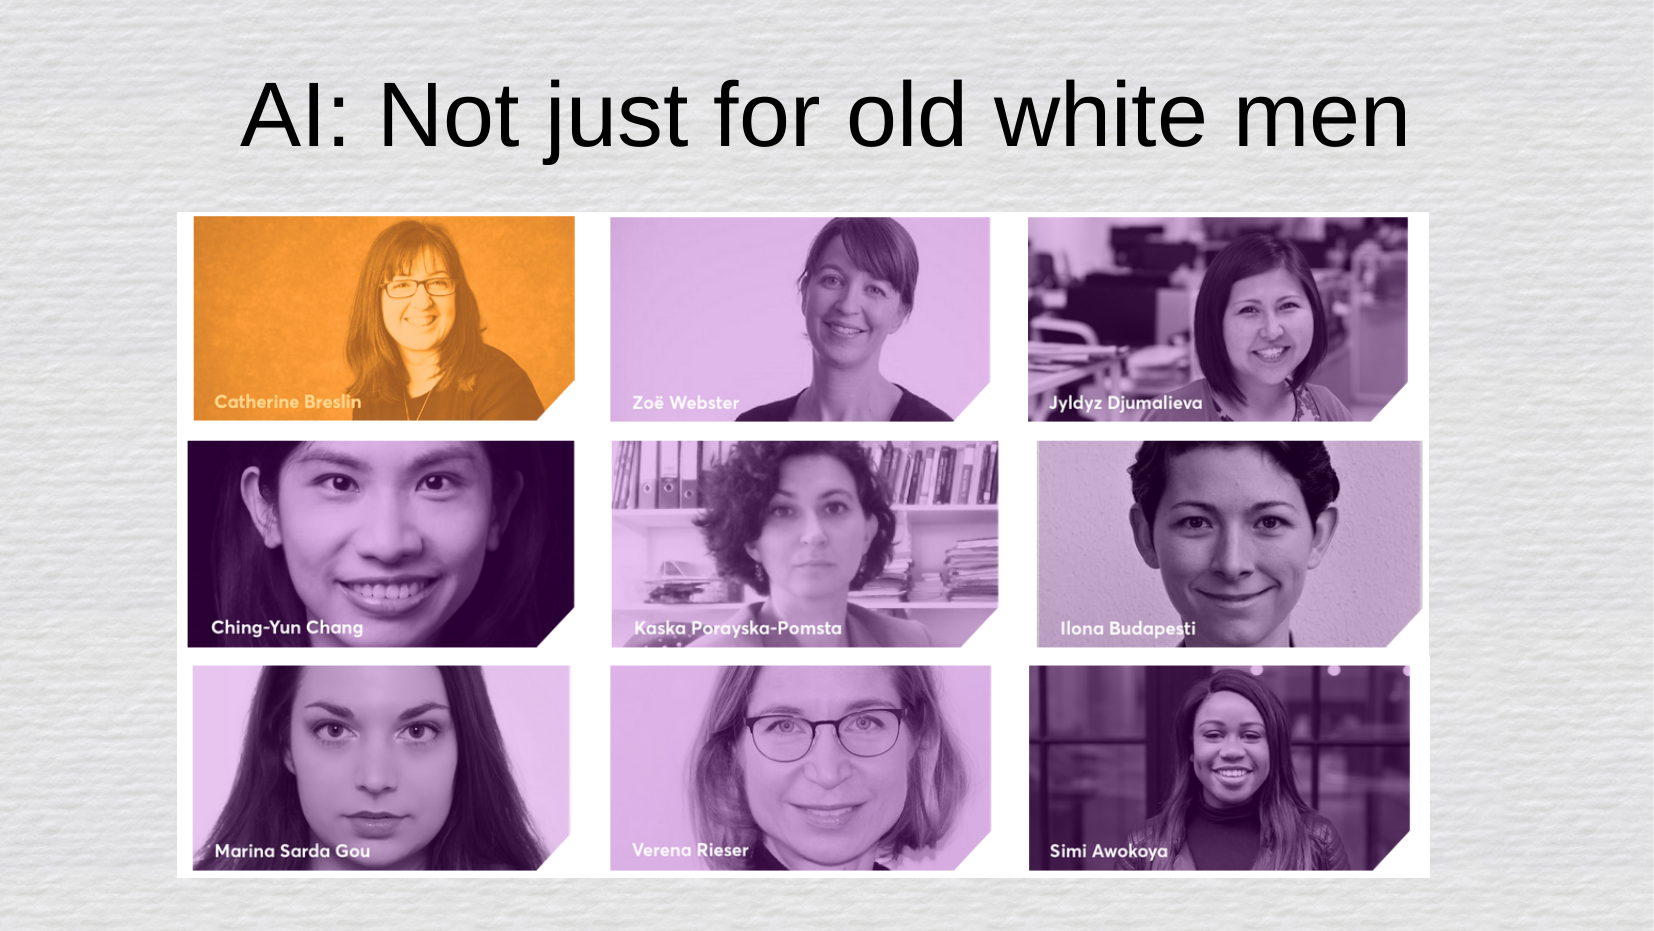

# AI: Not just for old white men